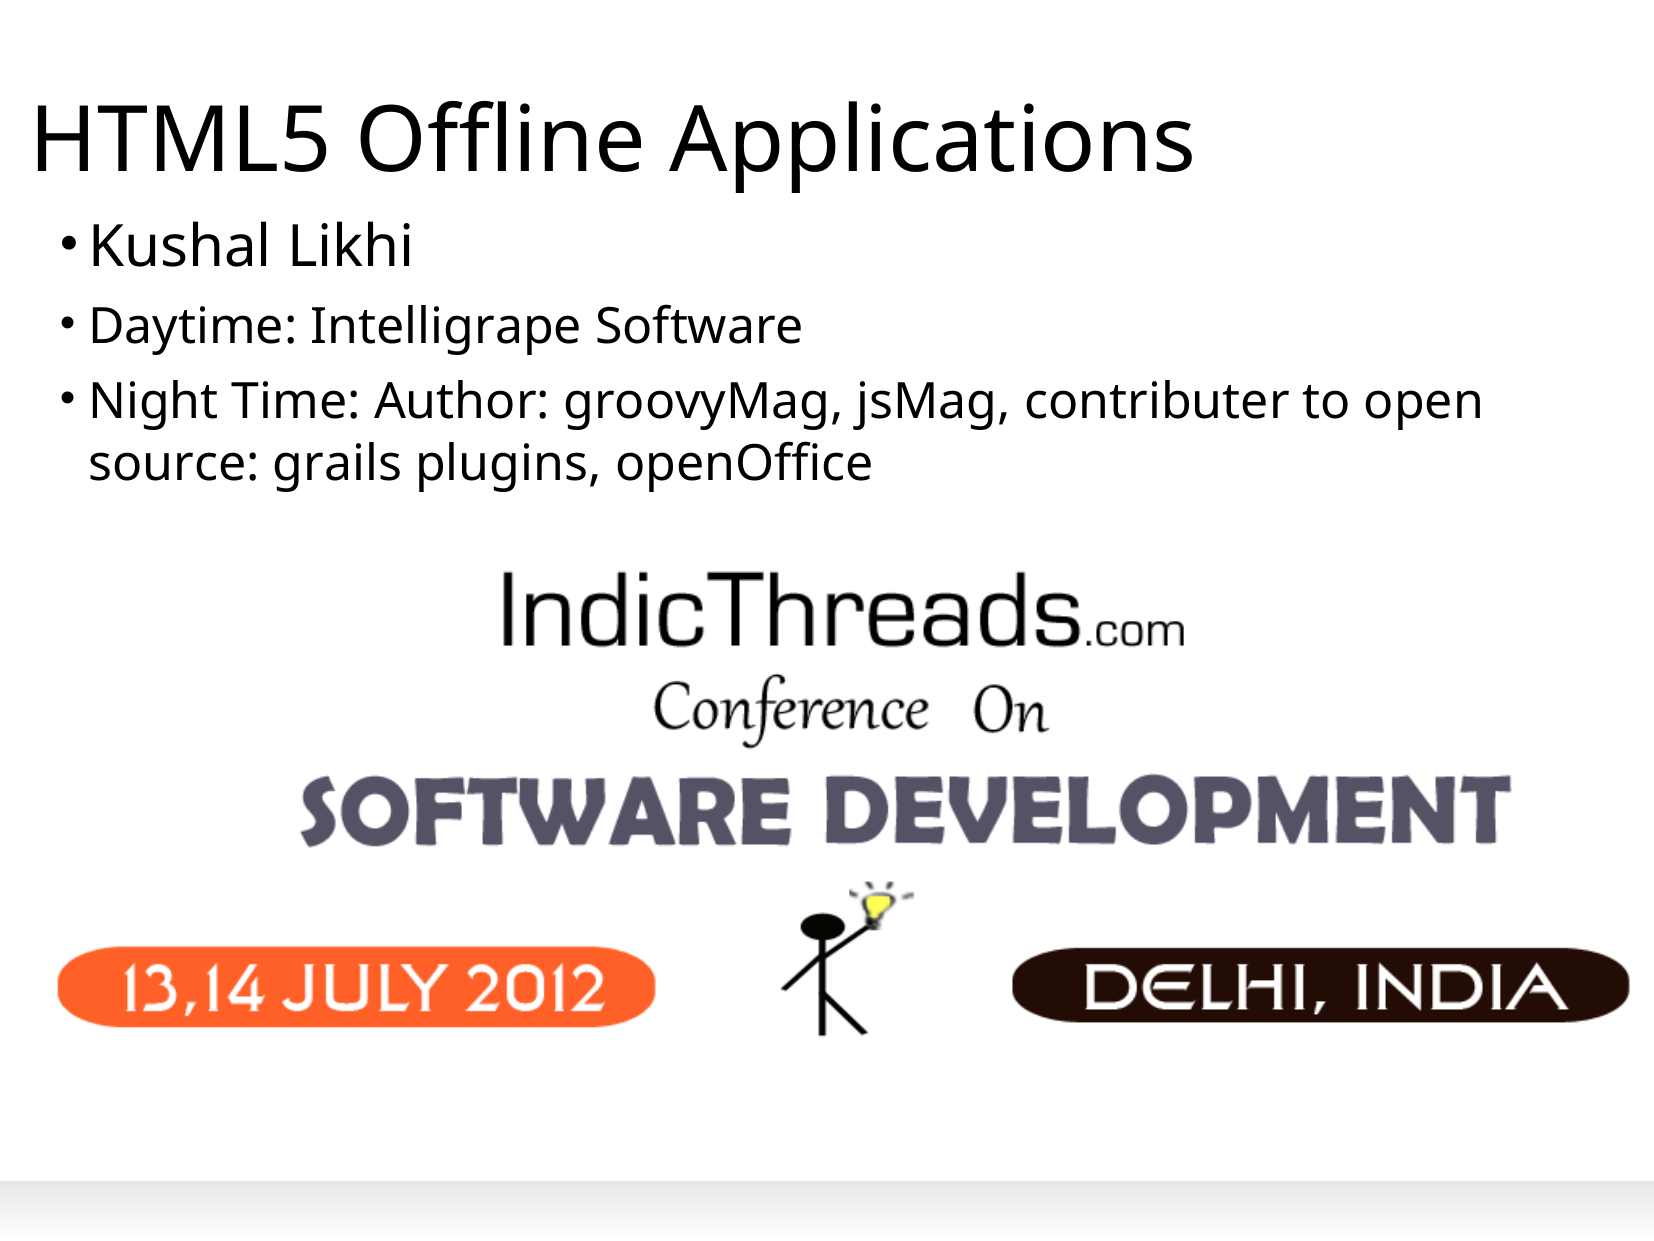

# HTML5 Offline Applications
Kushal Likhi
Daytime: Intelligrape Software
Night Time: Author: groovyMag, jsMag, contributer to open source: grails plugins, openOffice